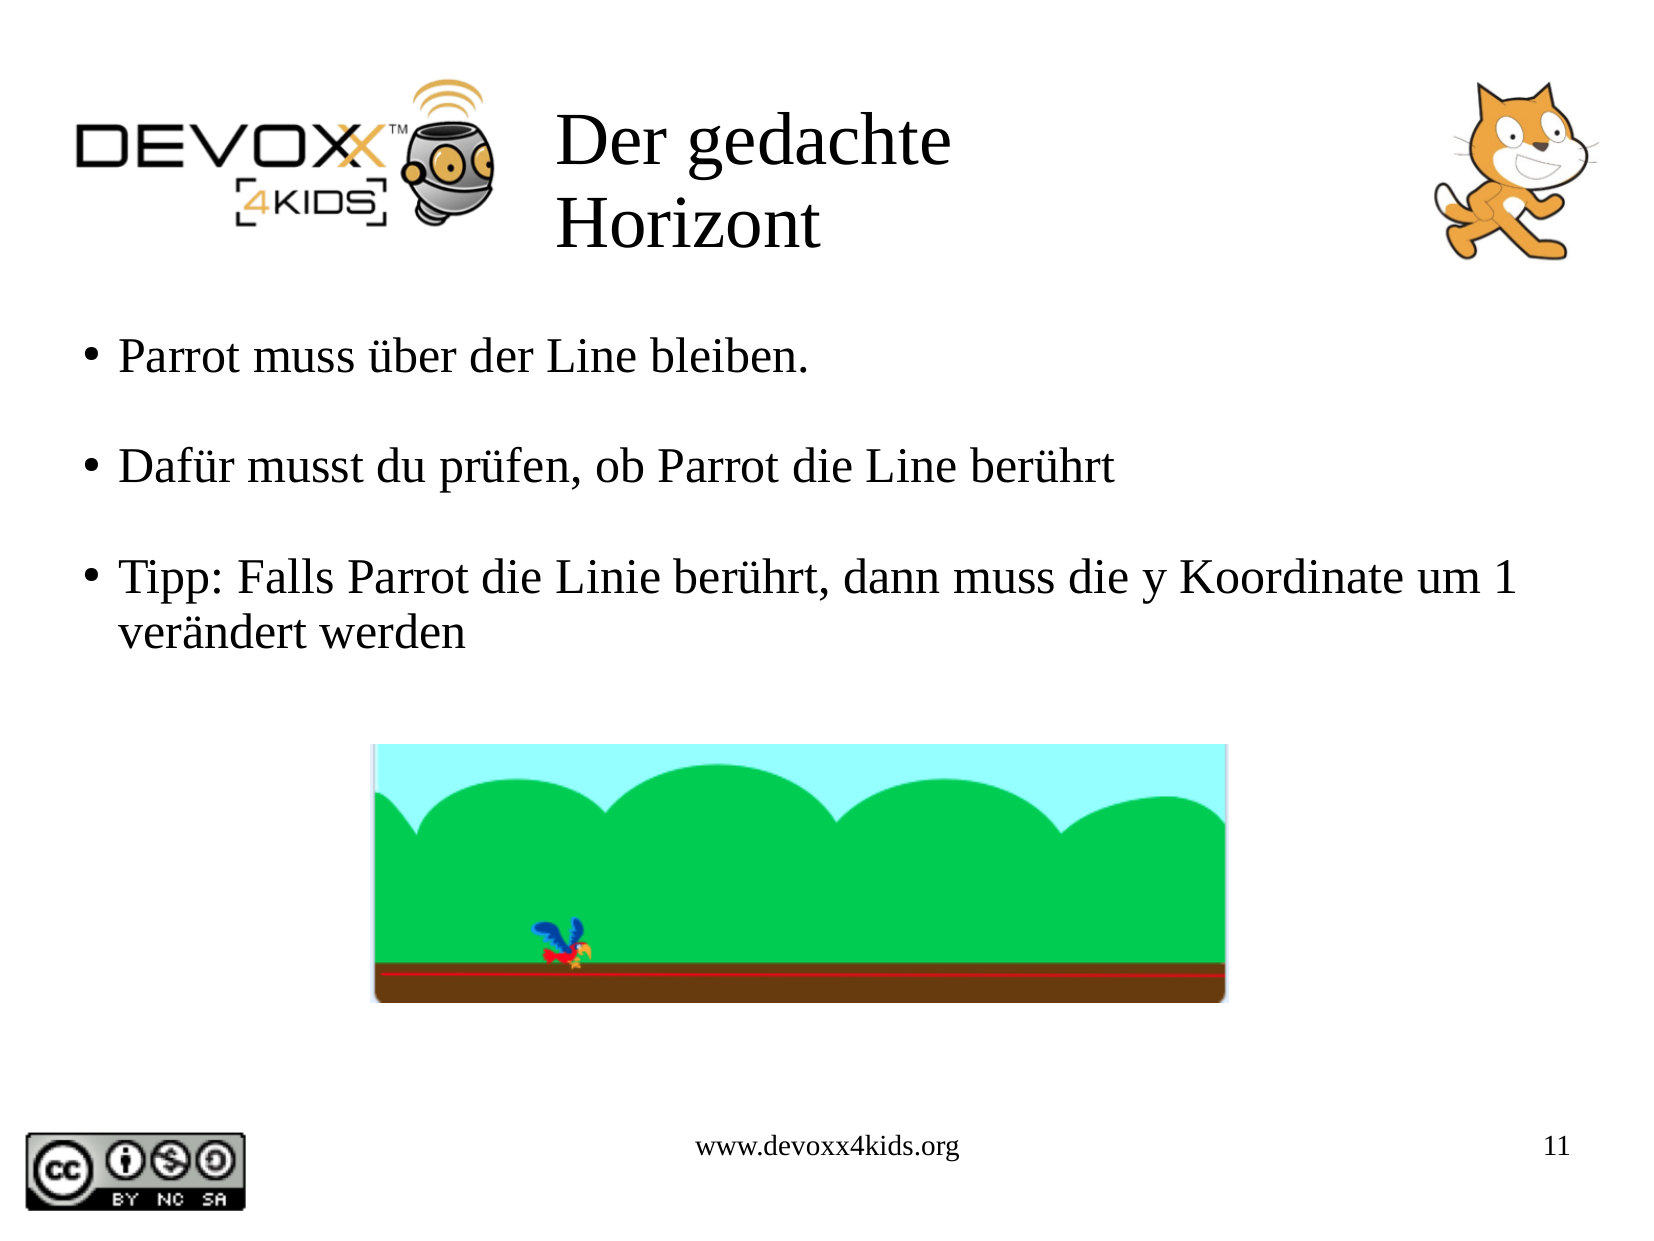

# Der gedachte Horizont
Parrot muss über der Line bleiben.
Dafür musst du prüfen, ob Parrot die Line berührt
Tipp: Falls Parrot die Linie berührt, dann muss die y Koordinate um 1 verändert werden
www.devoxx4kids.org
11